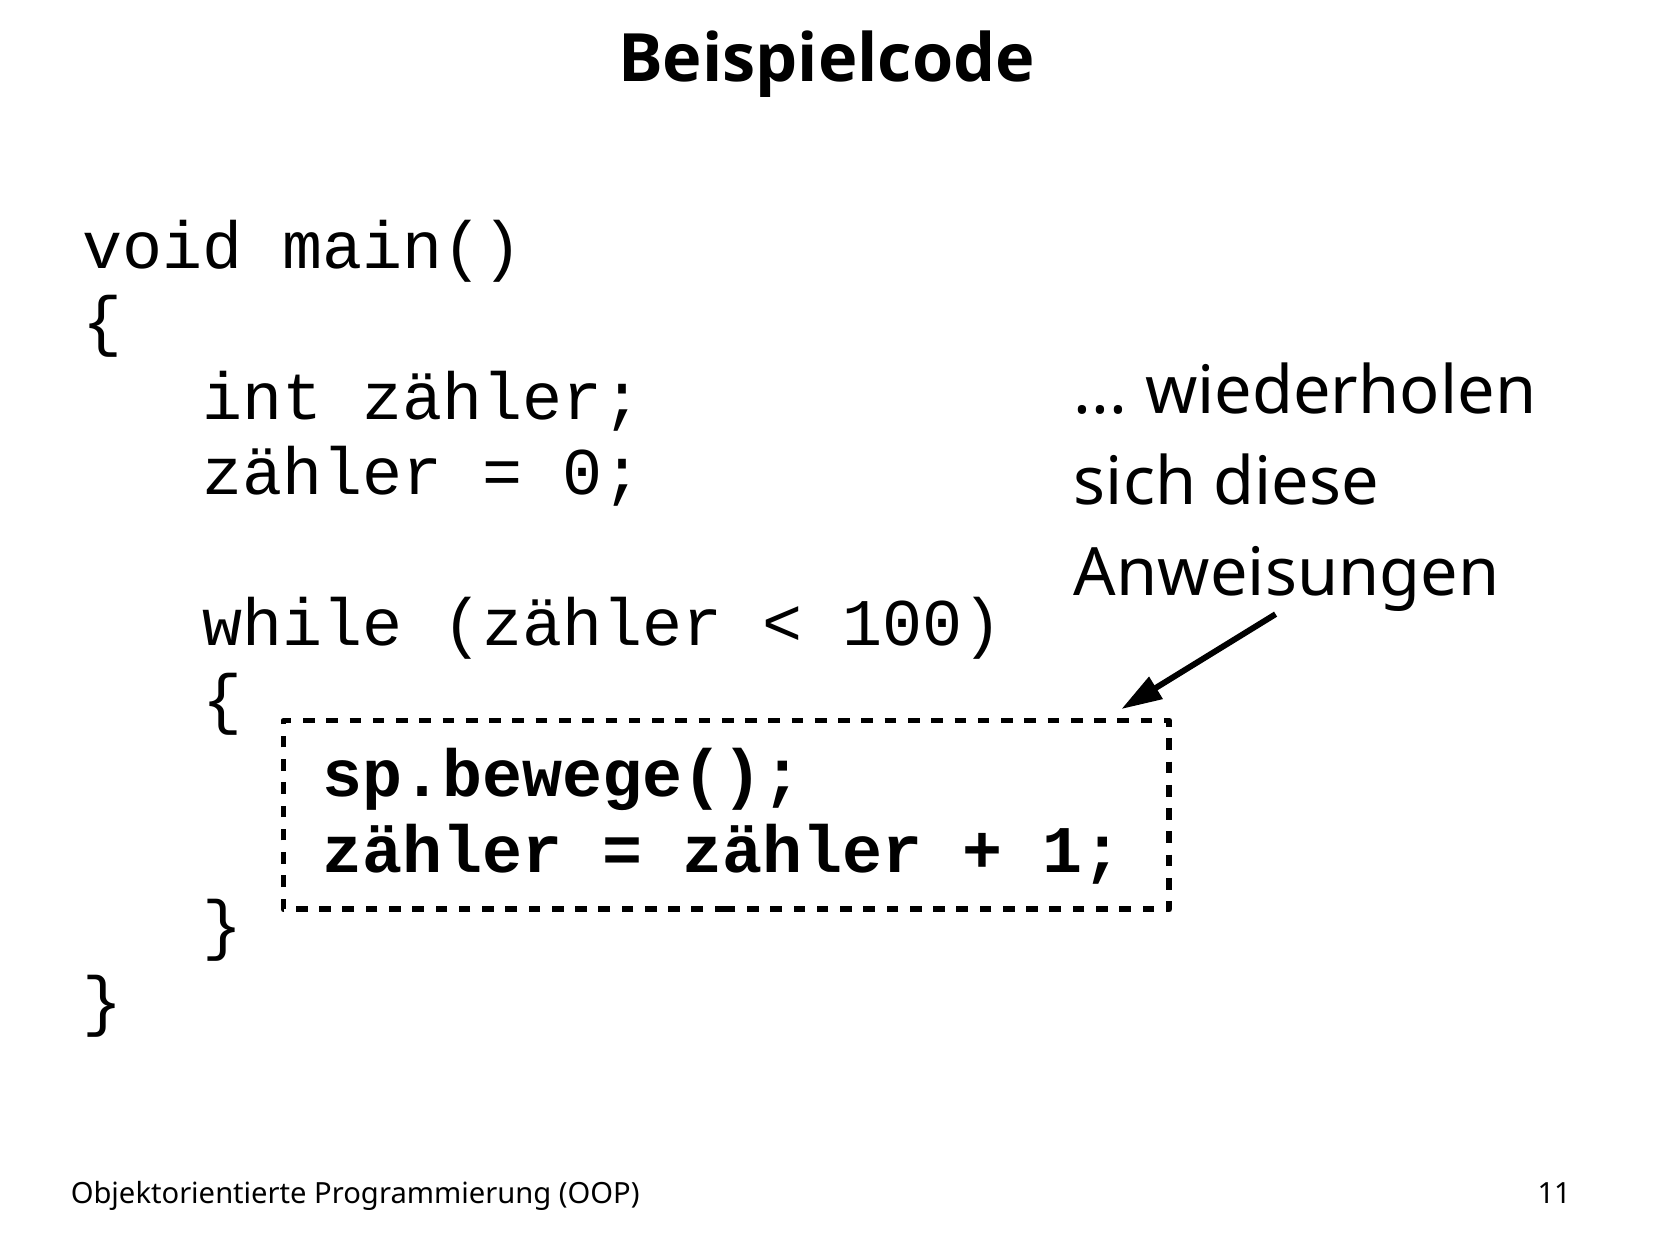

# Beispielcode
void main()
{
 int zähler;
 zähler = 0;
 while (zähler < 100)
 {
 sp.bewege();
 zähler = zähler + 1;
 }
}
... wiederholen
sich diese
Anweisungen
Objektorientierte Programmierung (OOP)
11